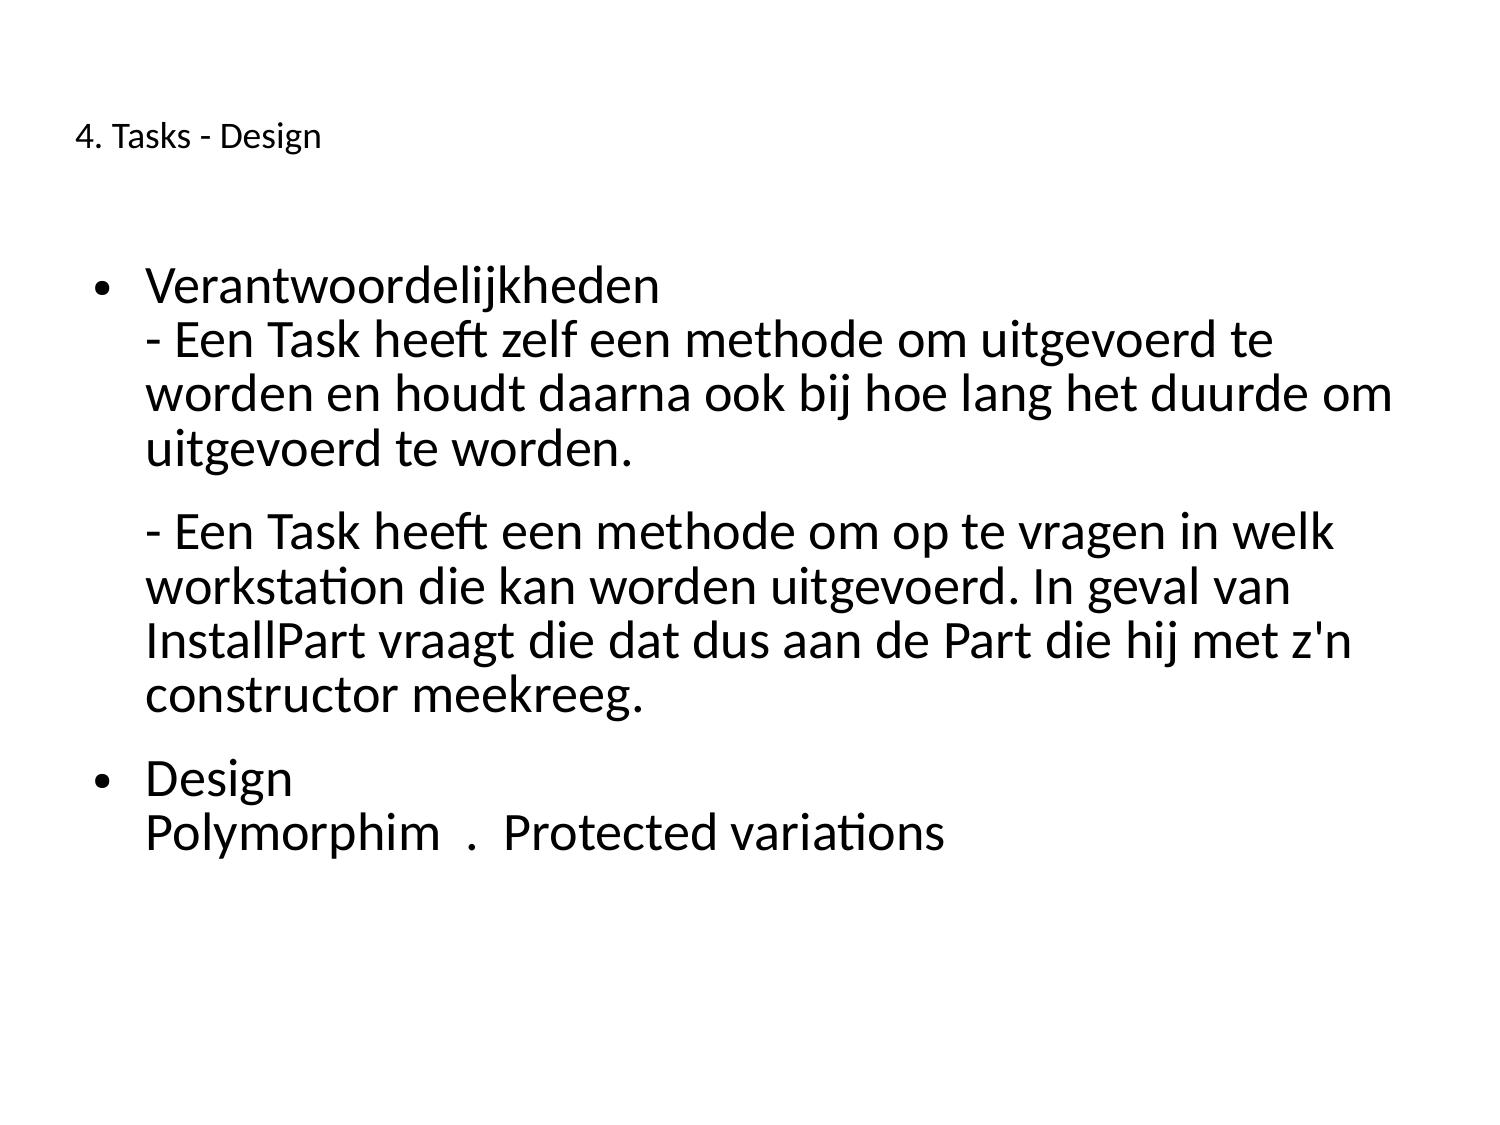

# 4. Tasks - Design
Verantwoordelijkheden
- Een Task heeft zelf een methode om uitgevoerd te worden en houdt daarna ook bij hoe lang het duurde om uitgevoerd te worden.
- Een Task heeft een methode om op te vragen in welk workstation die kan worden uitgevoerd. In geval van InstallPart vraagt die dat dus aan de Part die hij met z'n constructor meekreeg.
Design
Polymorphim . Protected variations